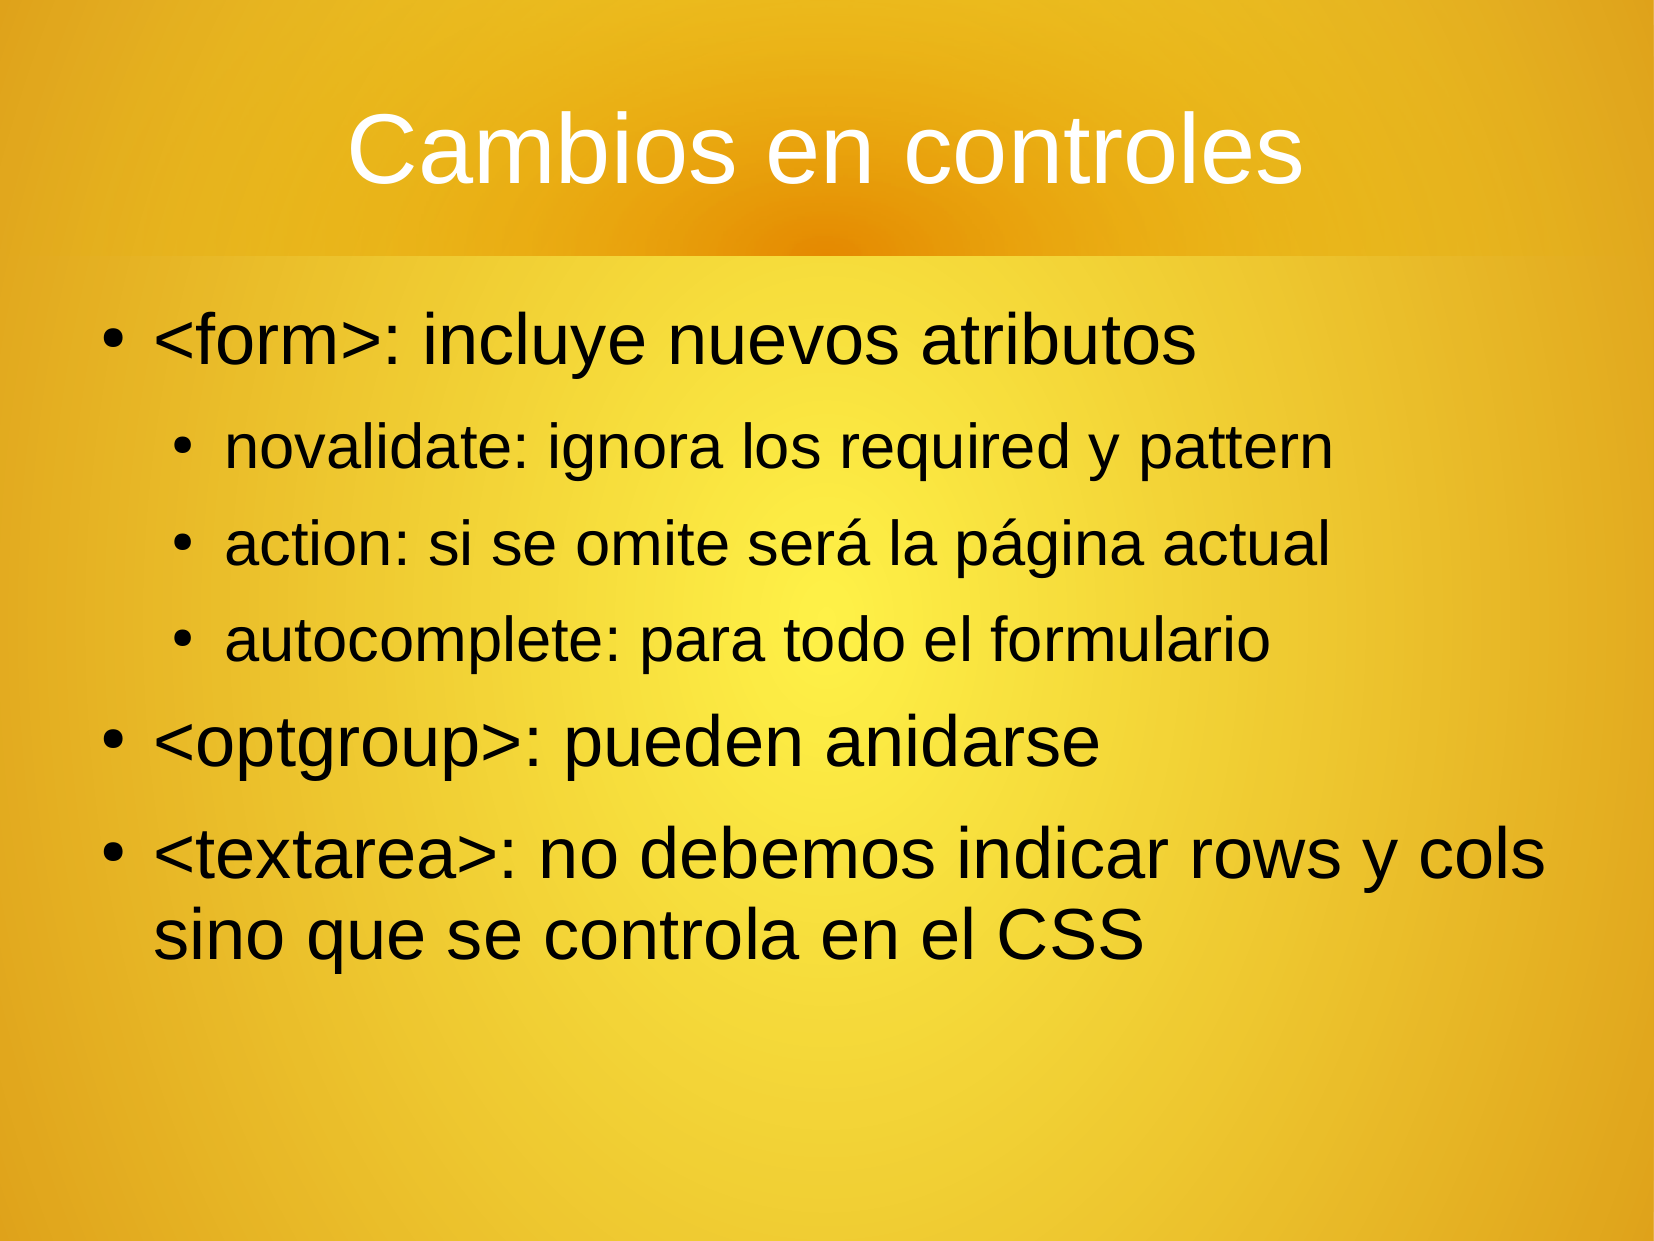

# Cambios en controles
<form>: incluye nuevos atributos
novalidate: ignora los required y pattern
action: si se omite será la página actual
autocomplete: para todo el formulario
<optgroup>: pueden anidarse
<textarea>: no debemos indicar rows y cols sino que se controla en el CSS